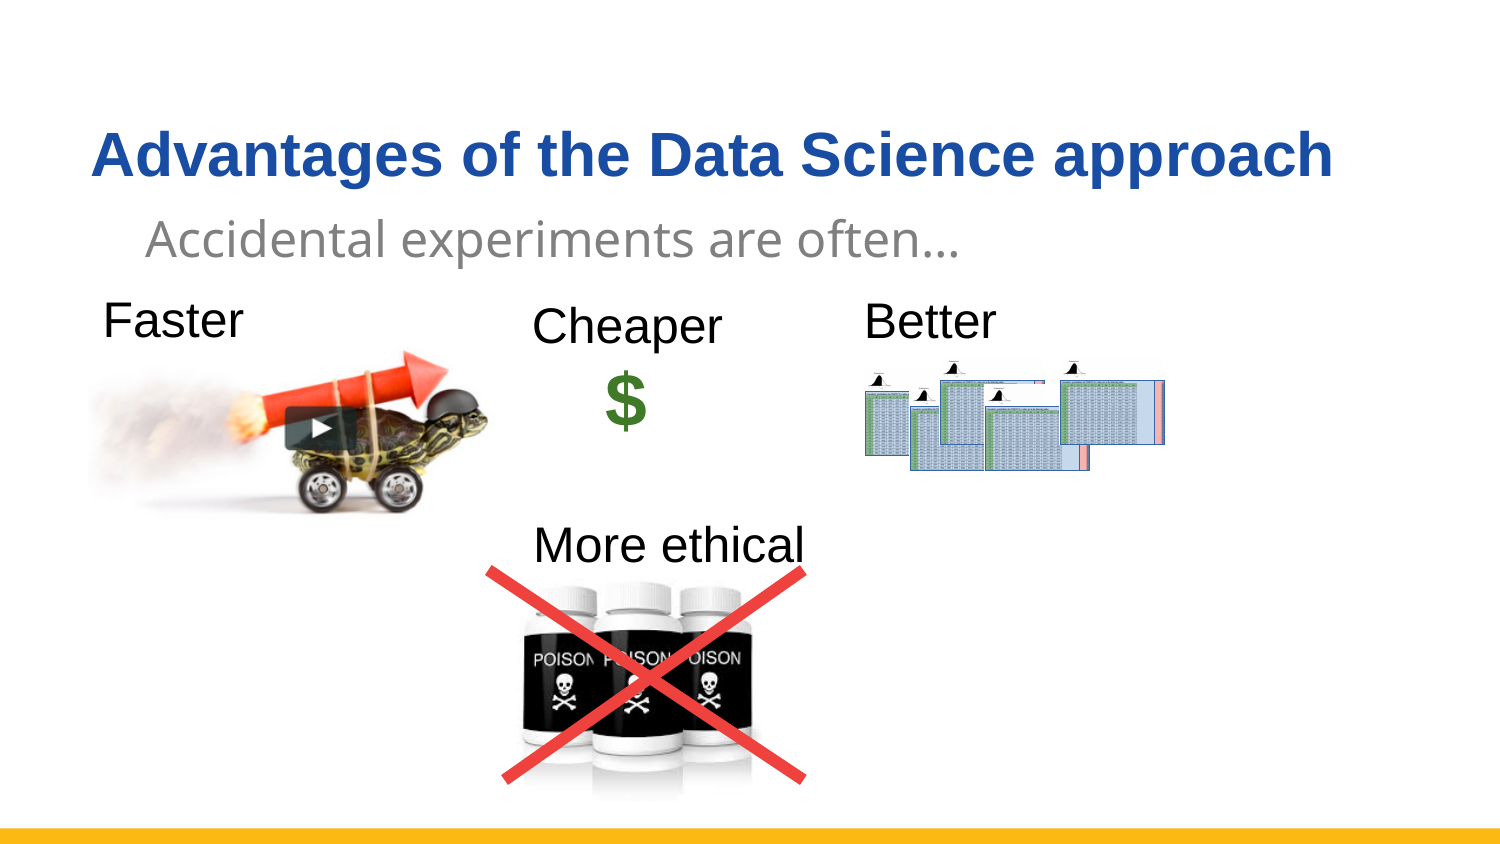

# Advantages of the Data Science approach
Accidental experiments are often…
Faster
Better
Cheaper
$
More ethical